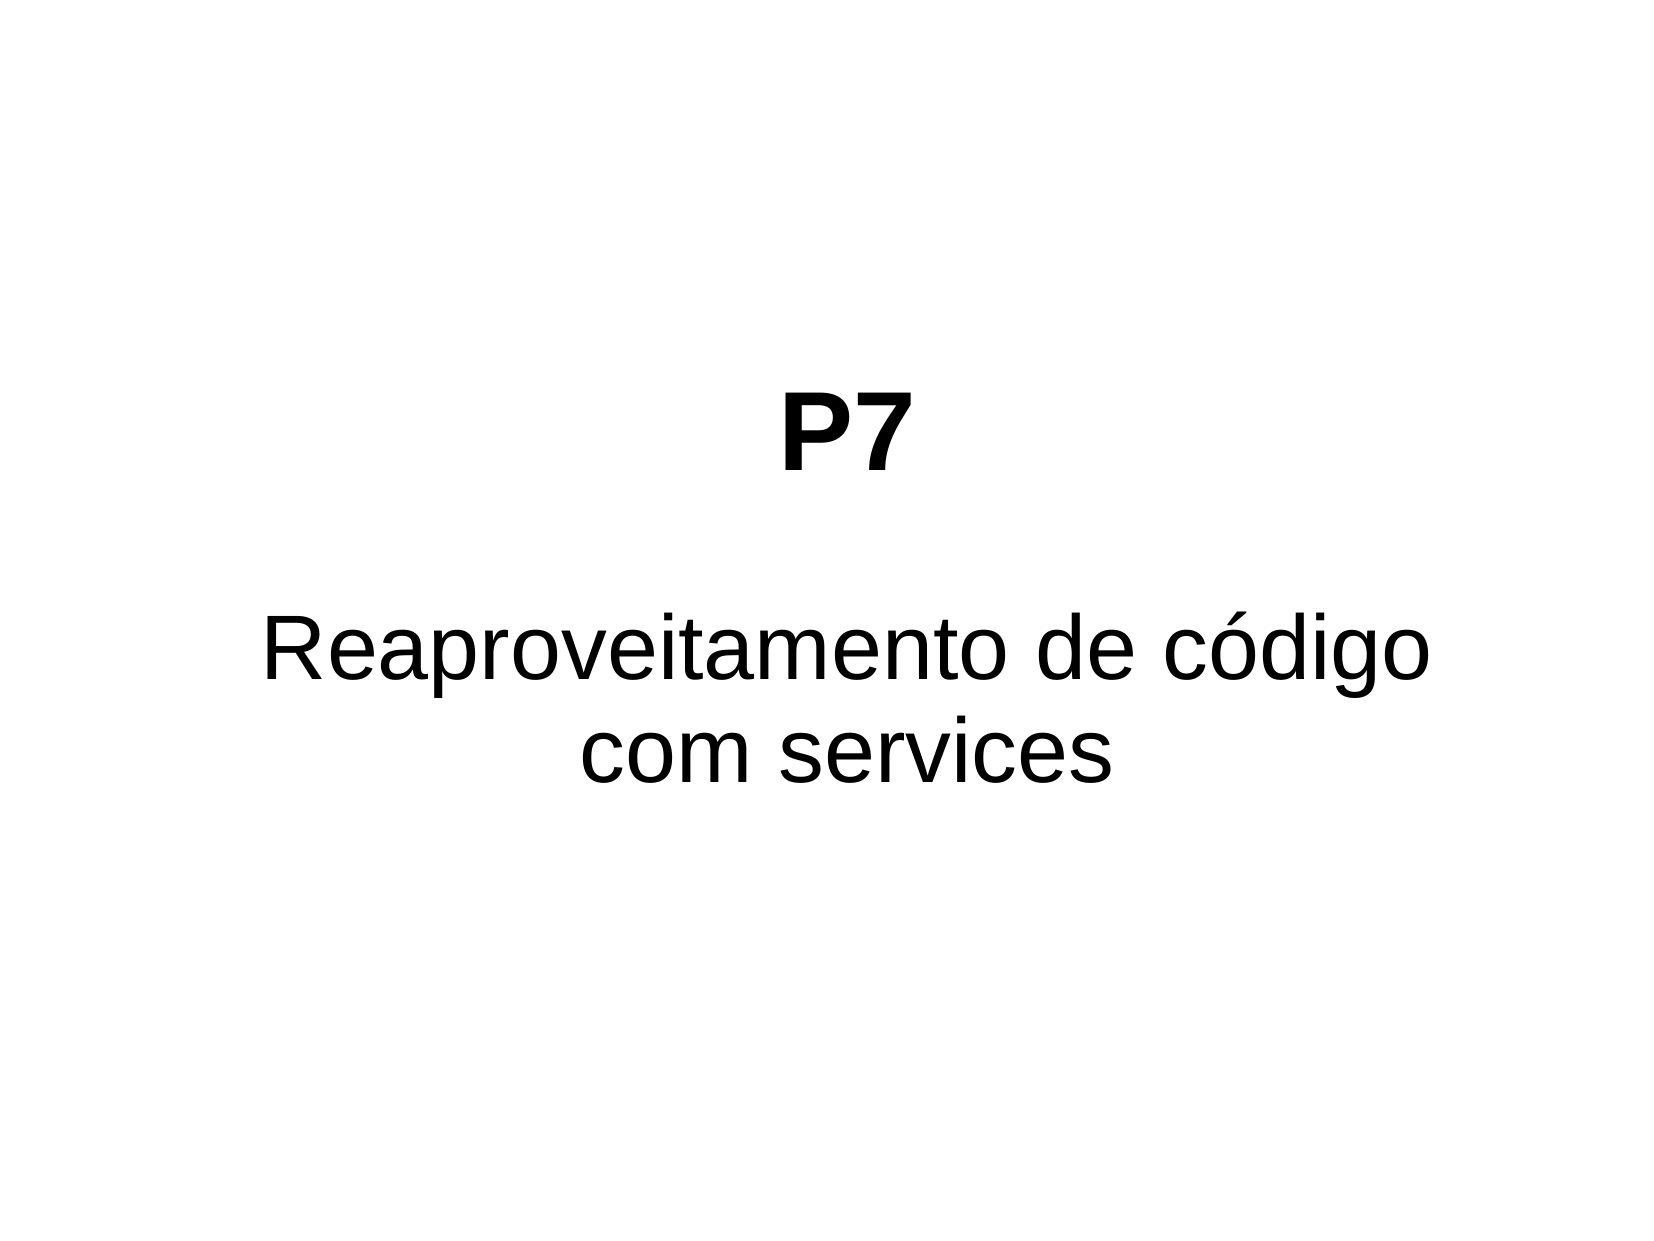

# P7 Reaproveitamento de código com services